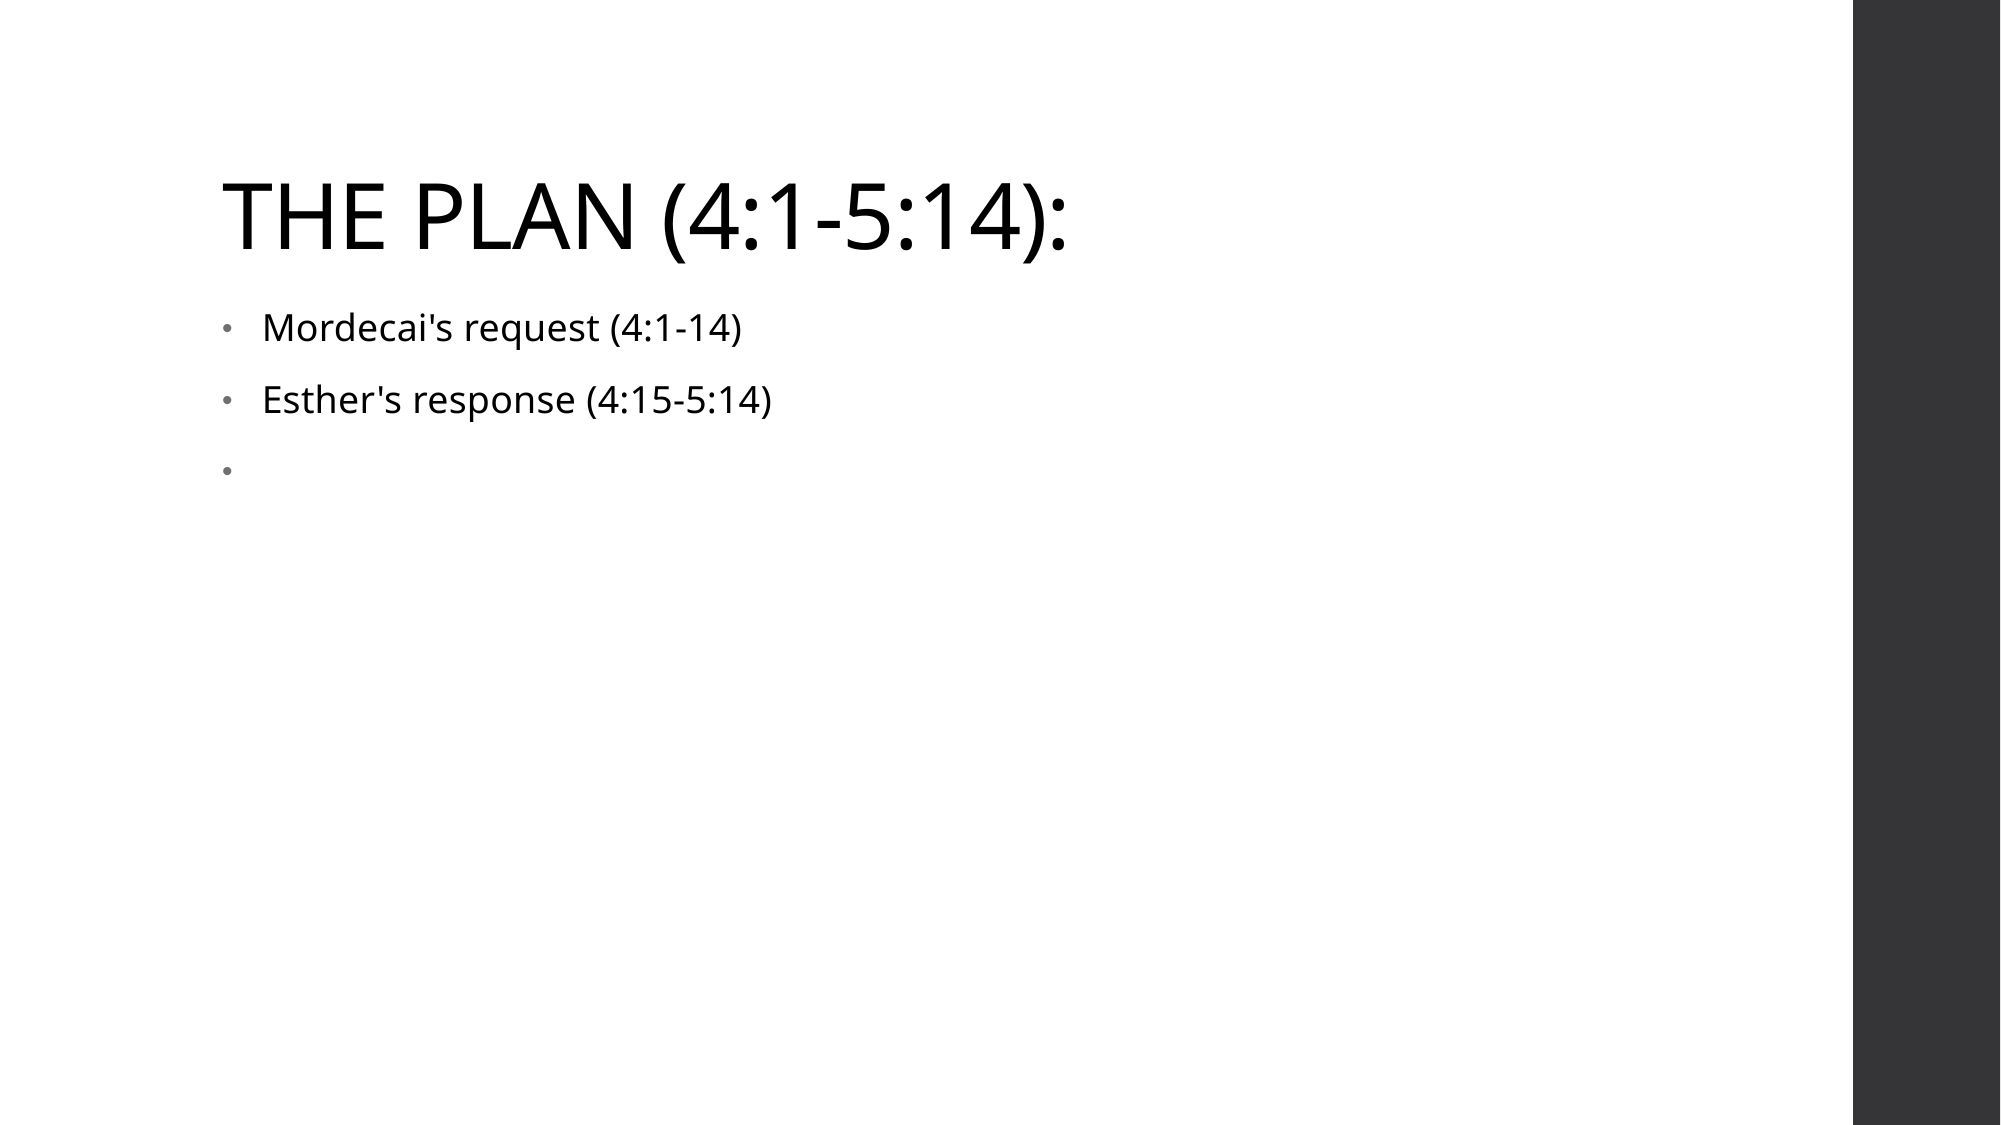

# THE PLAN (4:1-5:14):
 Mordecai's request (4:1-14)
 Esther's response (4:15-5:14)